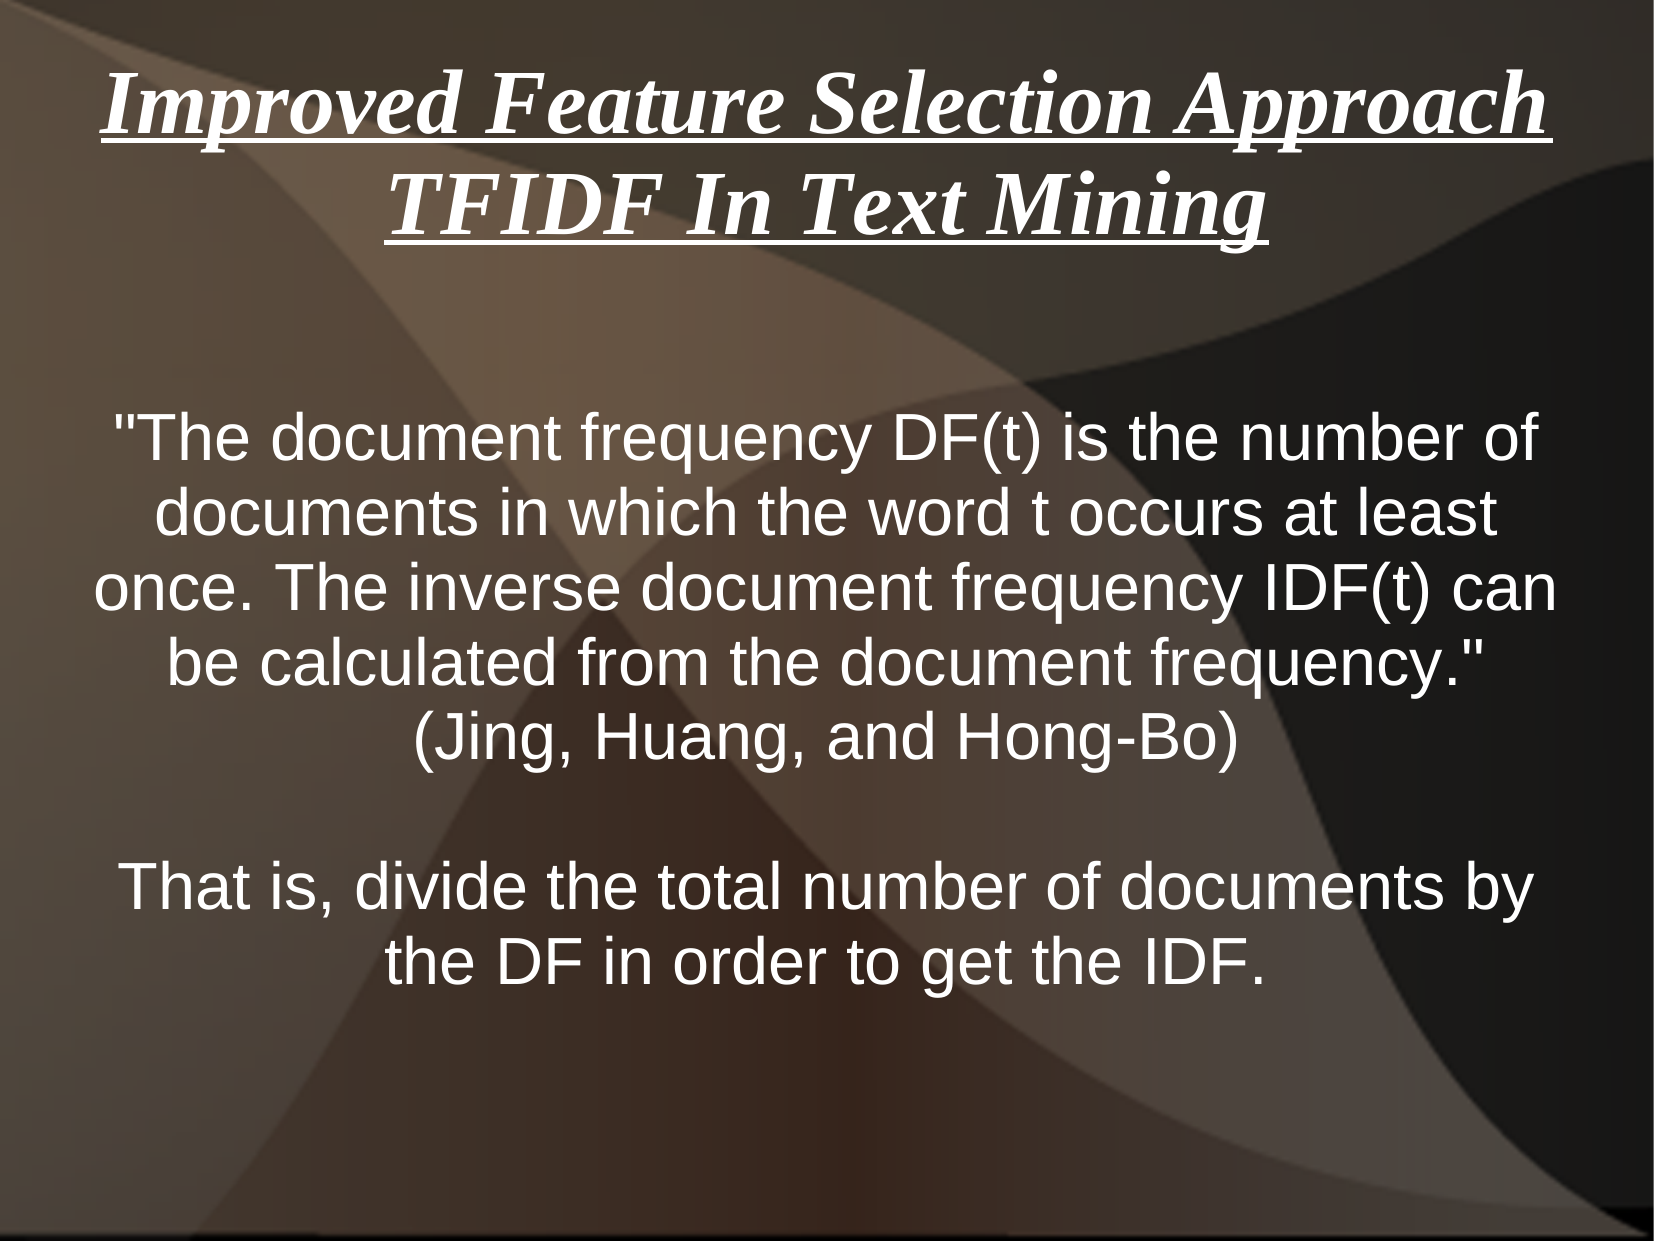

# Improved Feature Selection Approach TFIDF In Text Mining
"The document frequency DF(t) is the number of documents in which the word t occurs at least once. The inverse document frequency IDF(t) can be calculated from the document frequency." (Jing, Huang, and Hong-Bo)
That is, divide the total number of documents by the DF in order to get the IDF.